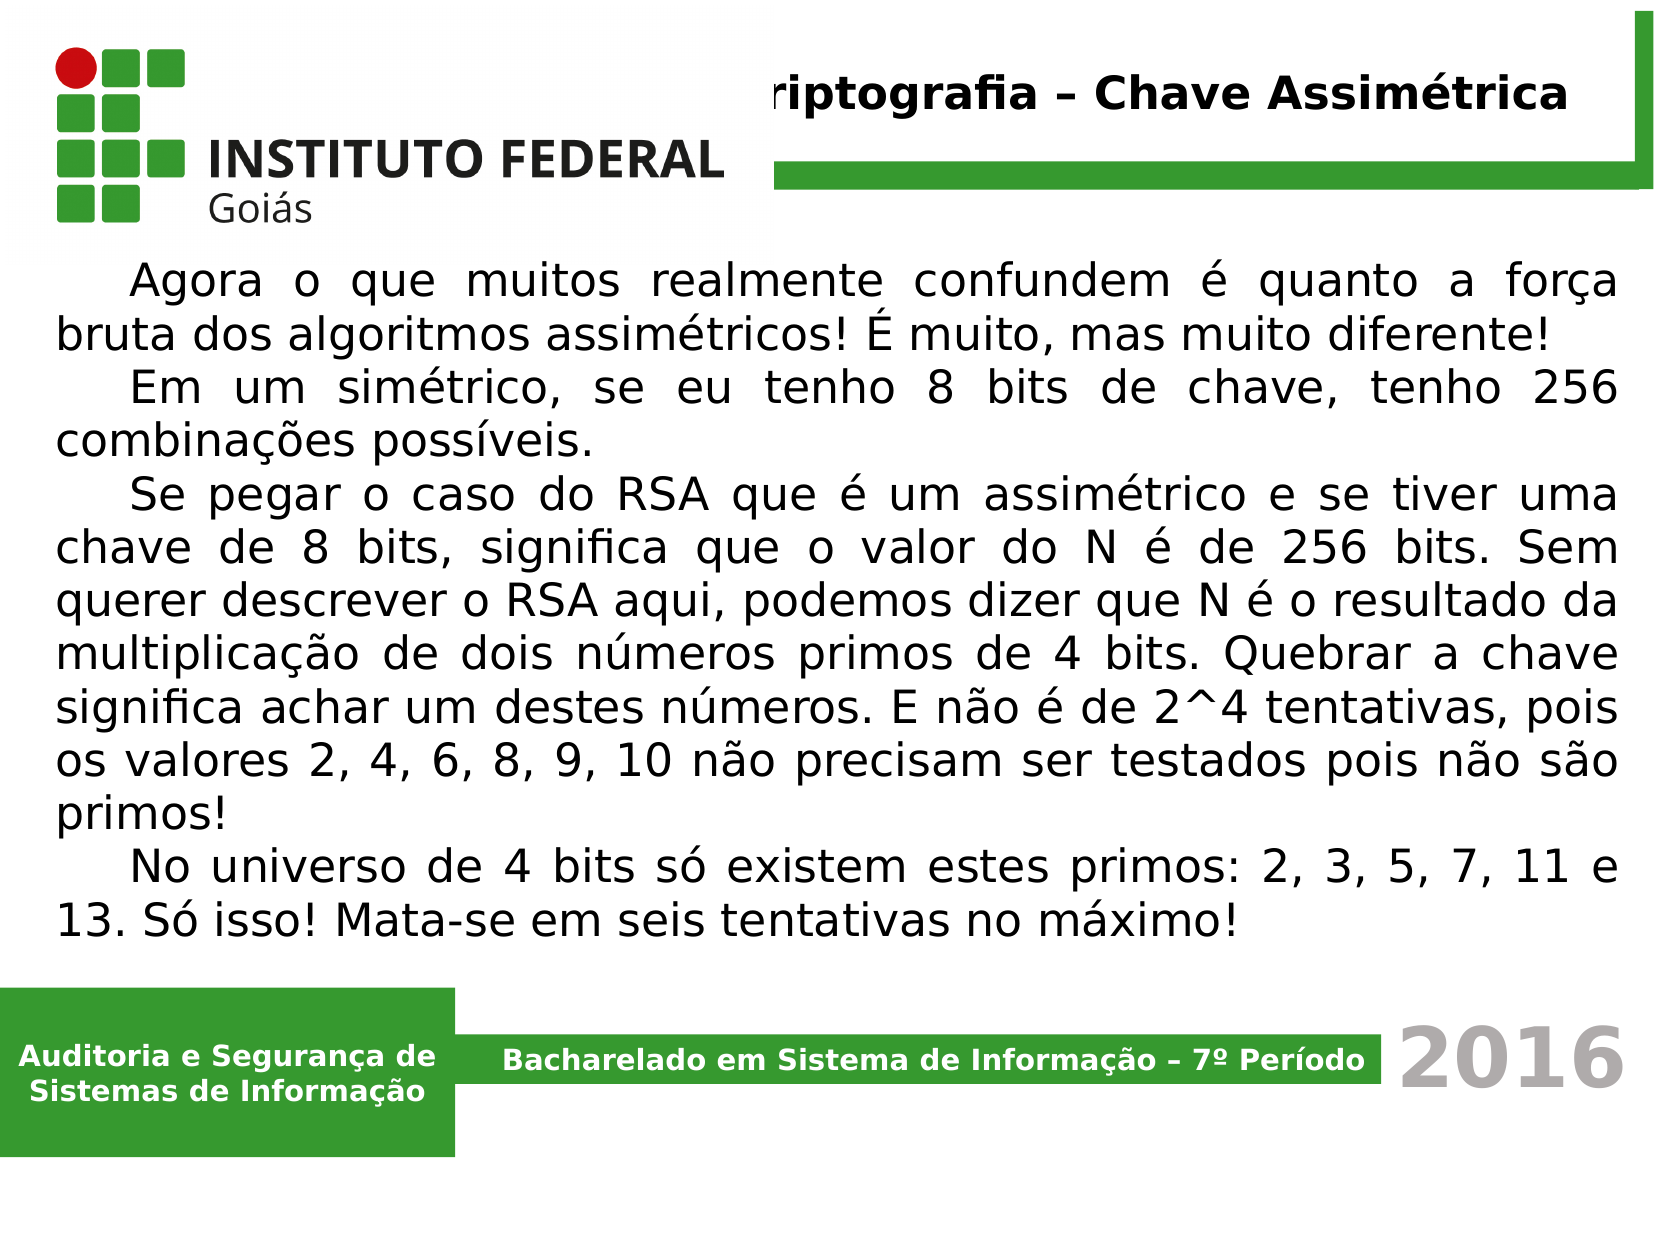

Criptografia – Chave Assimétrica
	Agora o que muitos realmente confundem é quanto a força bruta dos algoritmos assimétricos! É muito, mas muito diferente!
	Em um simétrico, se eu tenho 8 bits de chave, tenho 256 combinações possíveis.
	Se pegar o caso do RSA que é um assimétrico e se tiver uma chave de 8 bits, significa que o valor do N é de 256 bits. Sem querer descrever o RSA aqui, podemos dizer que N é o resultado da multiplicação de dois números primos de 4 bits. Quebrar a chave significa achar um destes números. E não é de 2^4 tentativas, pois os valores 2, 4, 6, 8, 9, 10 não precisam ser testados pois não são primos!
	No universo de 4 bits só existem estes primos: 2, 3, 5, 7, 11 e 13. Só isso! Mata-se em seis tentativas no máximo!
Auditoria e Segurança de Sistemas de Informação
2016
Bacharelado em Sistema de Informação – 7º Período